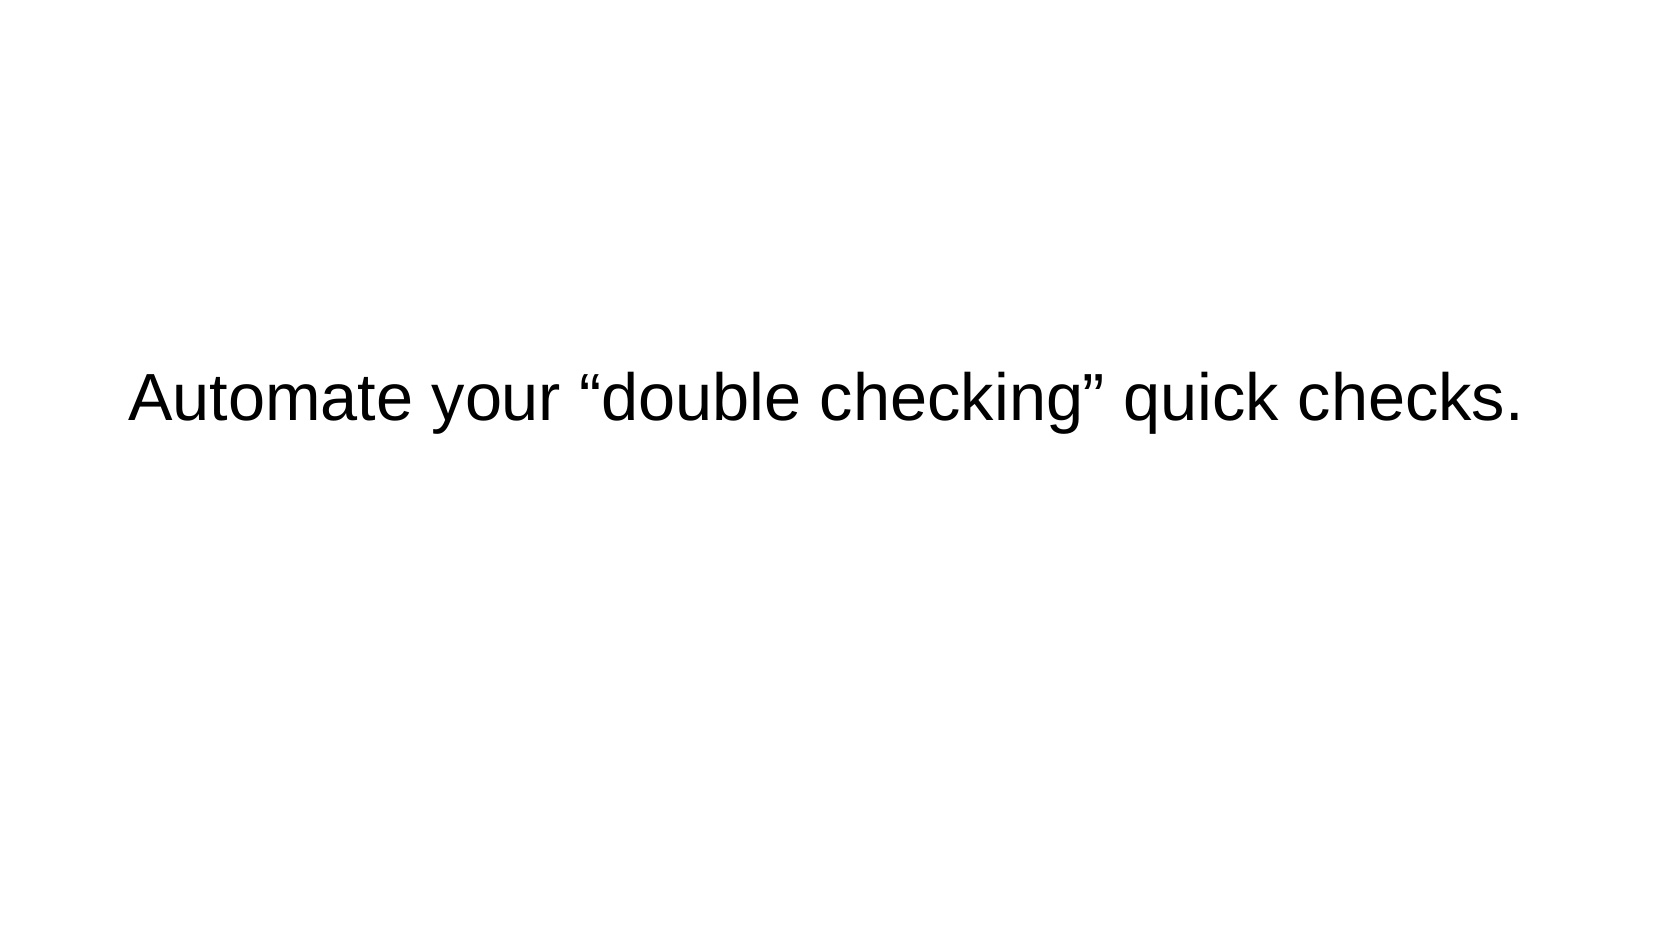

# Automate your “double checking” quick checks.